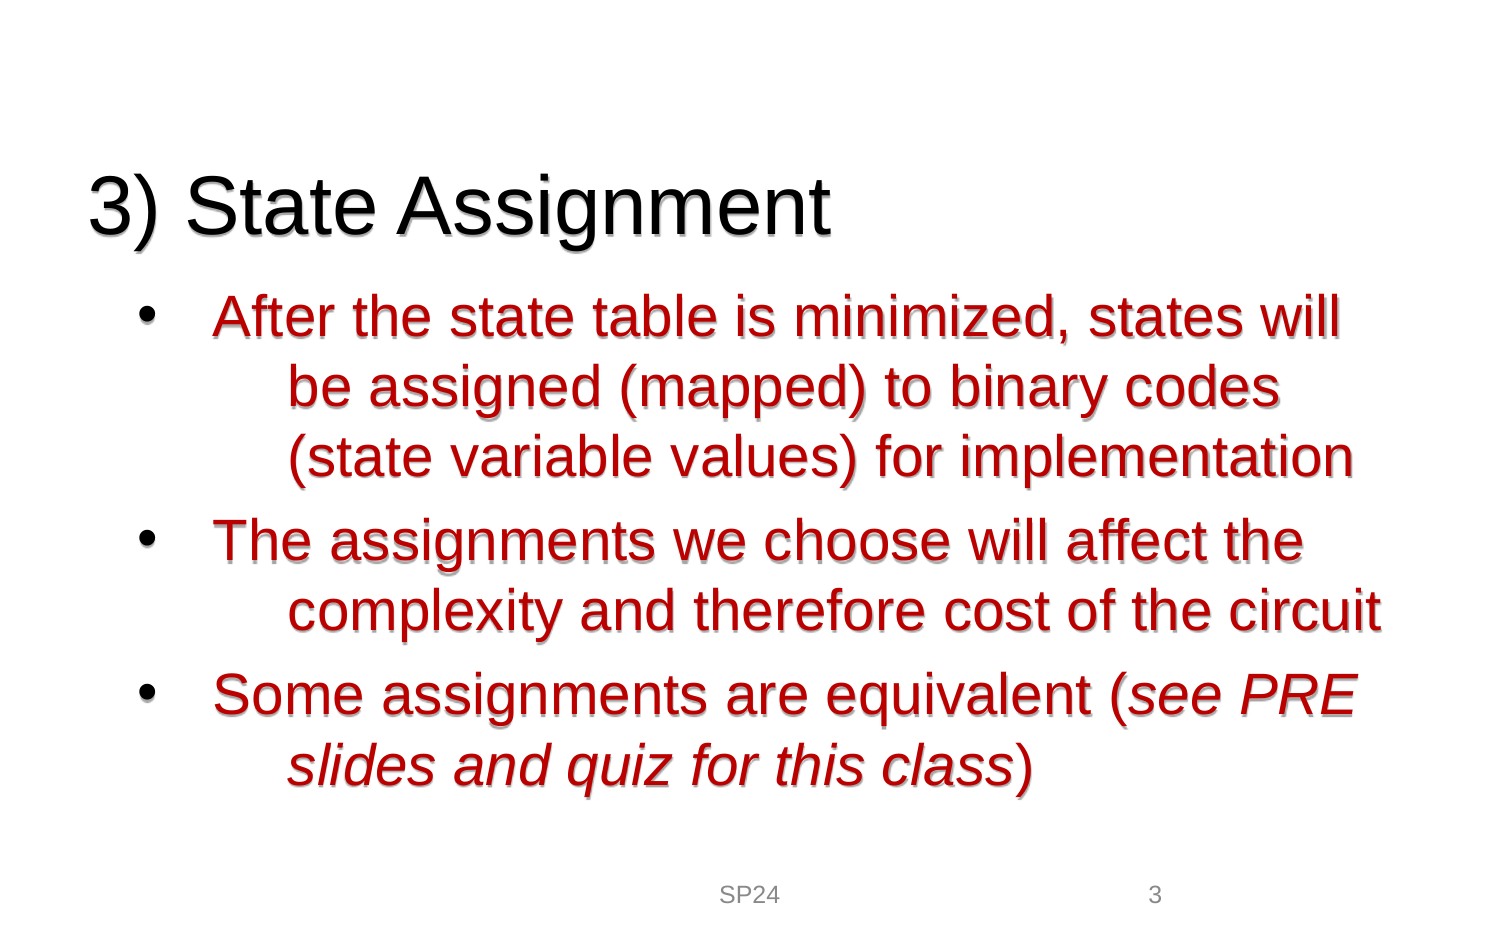

# 3) State Assignment
After the state table is minimized, states will be assigned (mapped) to binary codes (state variable values) for implementation
The assignments we choose will affect the complexity and therefore cost of the circuit
Some assignments are equivalent (see PRE slides and quiz for this class)
SP24